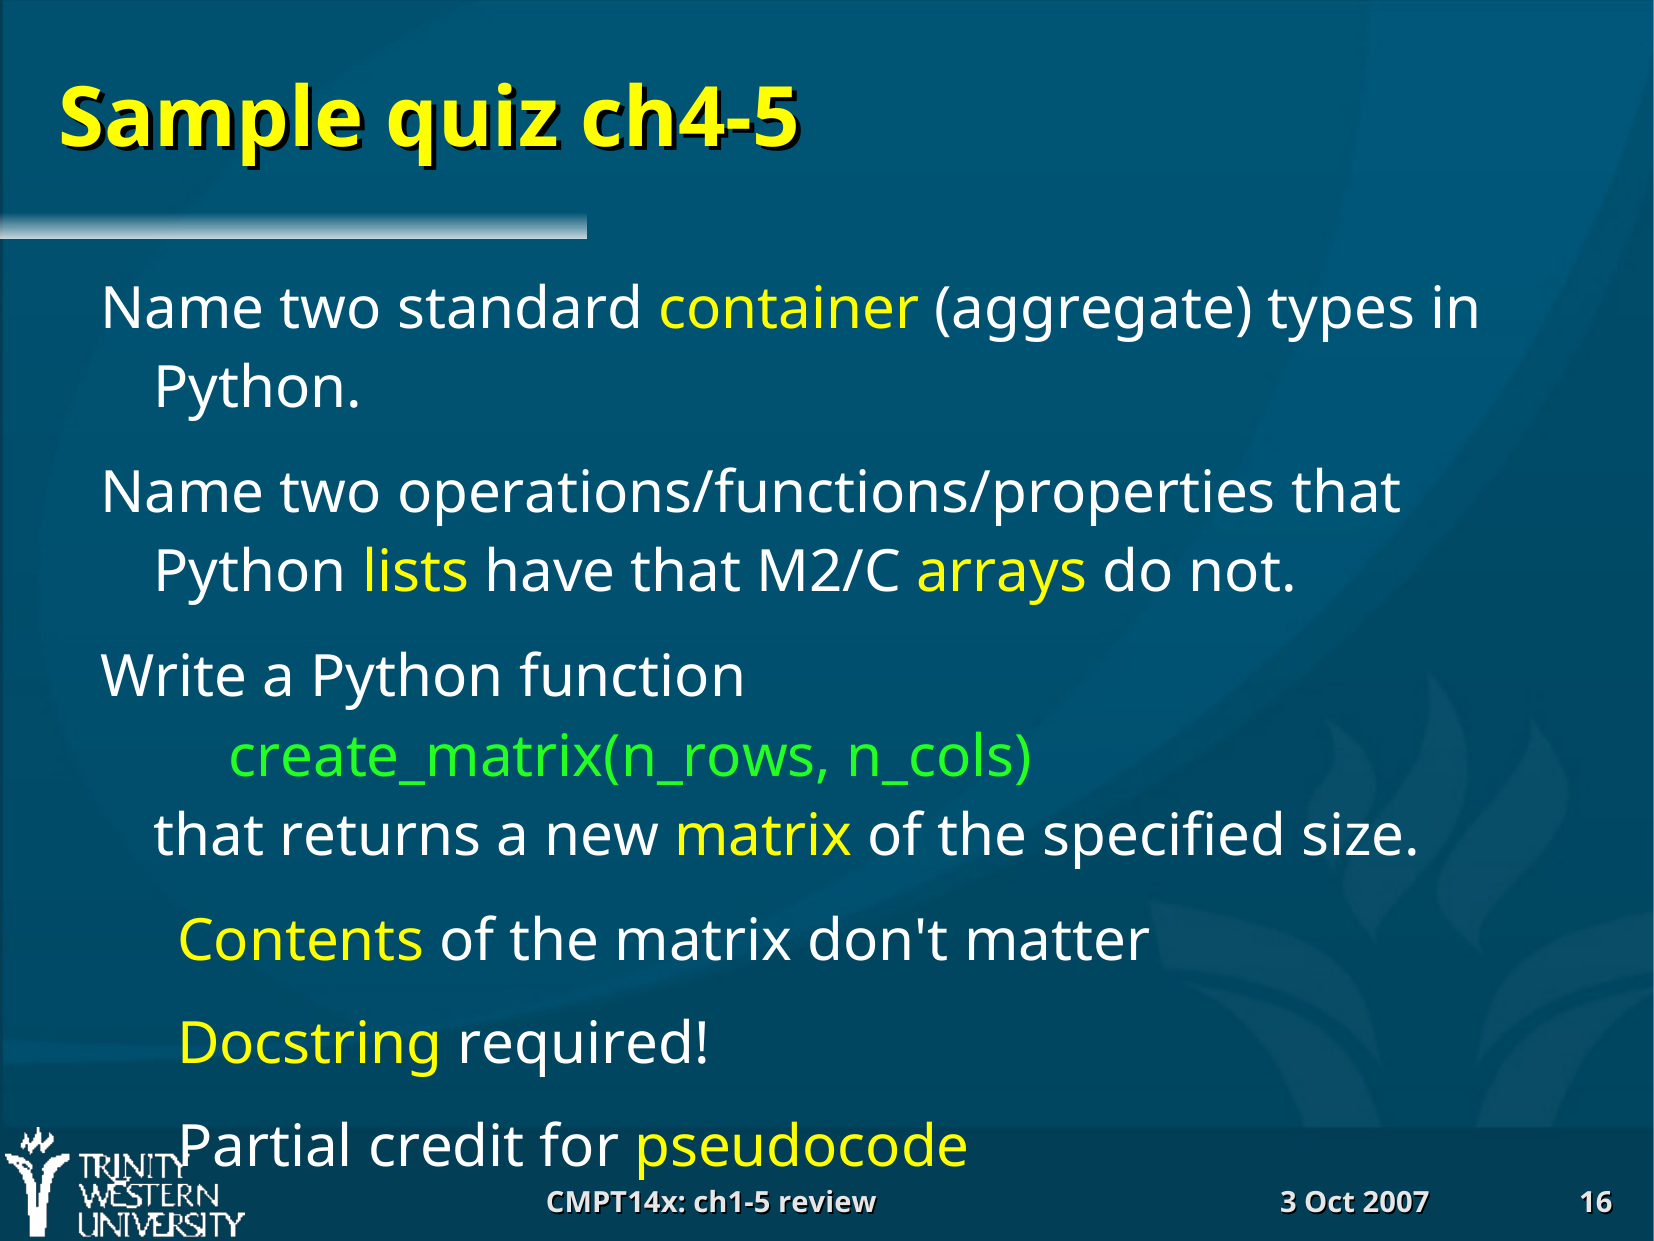

# Sample quiz ch4-5
Name two standard container (aggregate) types in Python.
Name two operations/functions/properties that Python lists have that M2/C arrays do not.
Write a Python function
	create_matrix(n_rows, n_cols)
that returns a new matrix of the specified size.
Contents of the matrix don't matter
Docstring required!
Partial credit for pseudocode
CMPT14x: ch1-5 review
3 Oct 2007
16